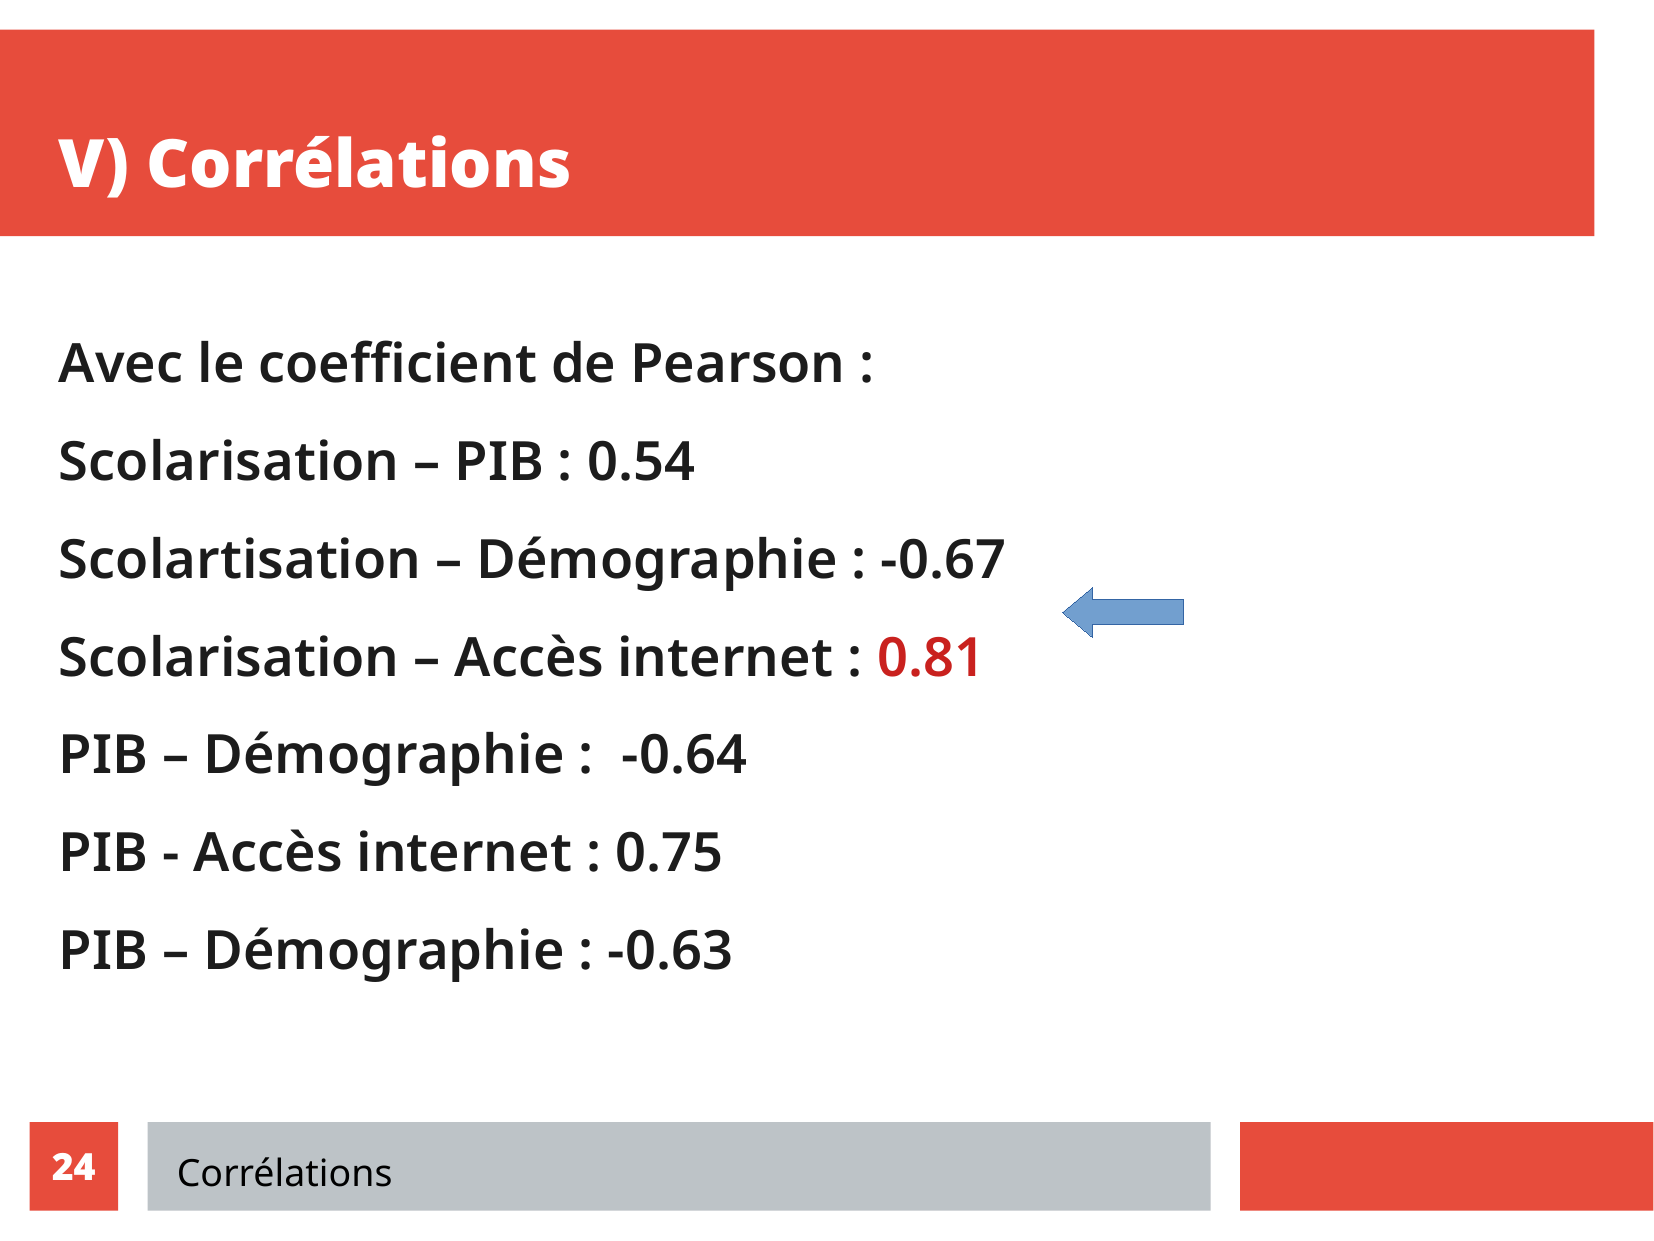

# V) Corrélations
Avec le coefficient de Pearson :
Scolarisation – PIB : 0.54
Scolartisation – Démographie : -0.67
Scolarisation – Accès internet : 0.81
PIB – Démographie : -0.64
PIB - Accès internet : 0.75
PIB – Démographie : -0.63
24
Corrélations